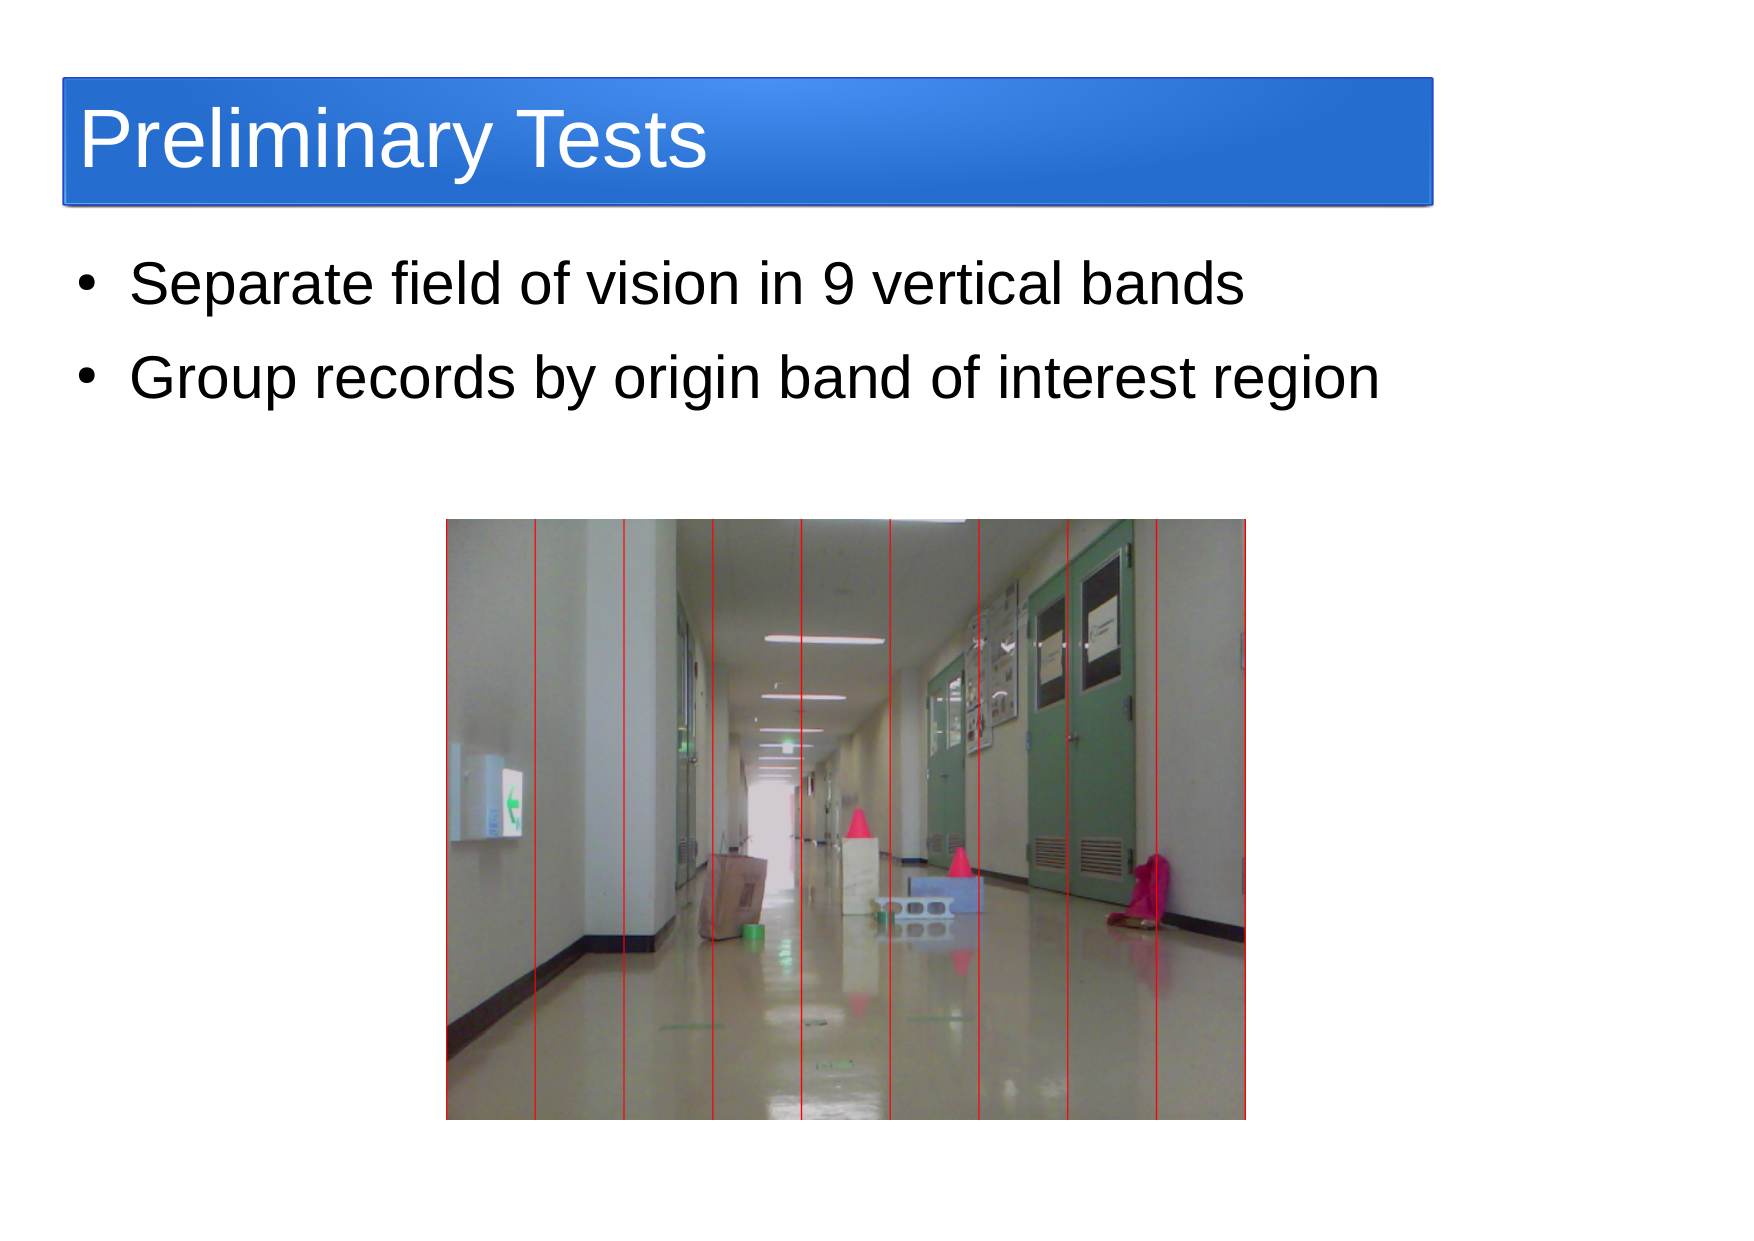

# Preliminary Tests
Separate field of vision in 9 vertical bands
Group records by origin band of interest region